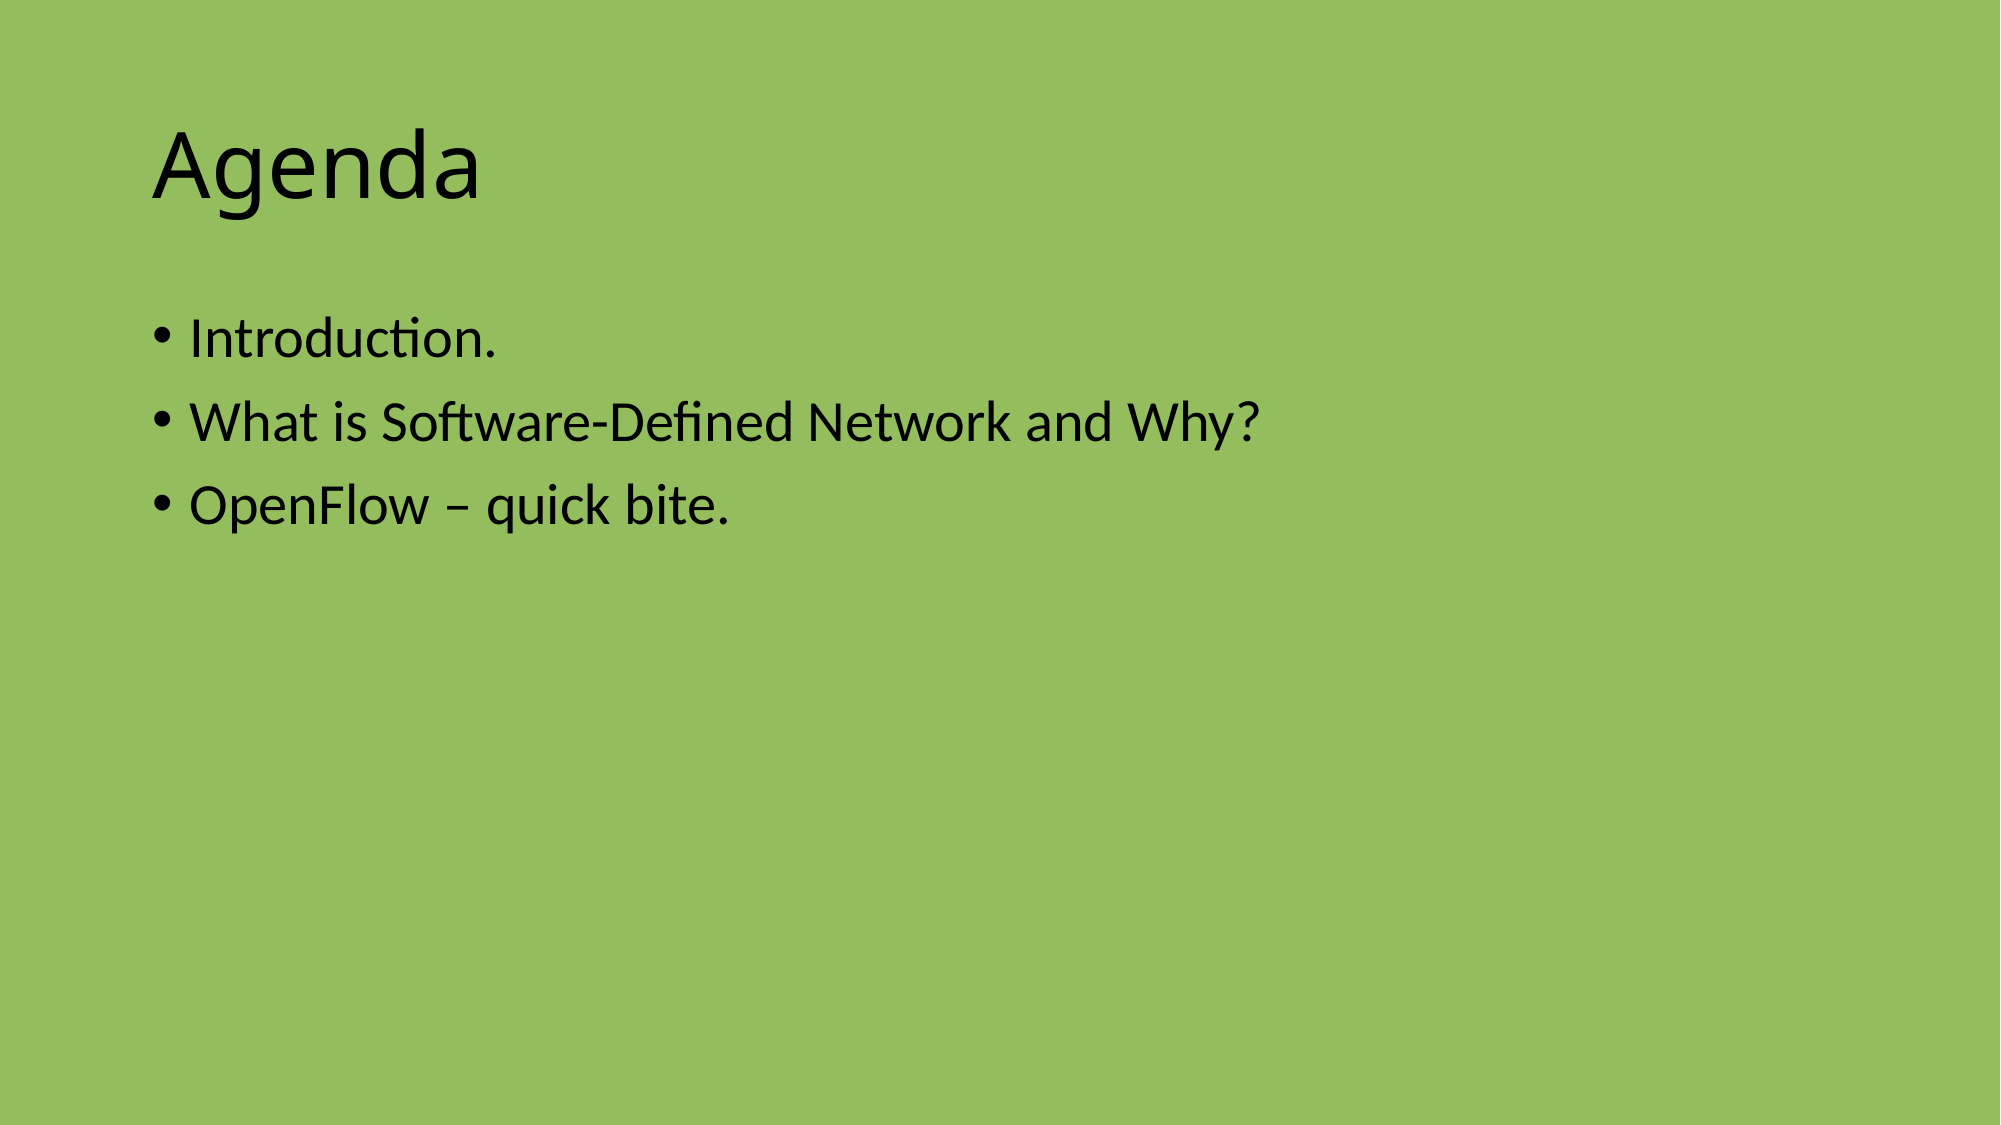

# Agenda
Introduction.
What is Software-Defined Network and Why?
OpenFlow – quick bite.